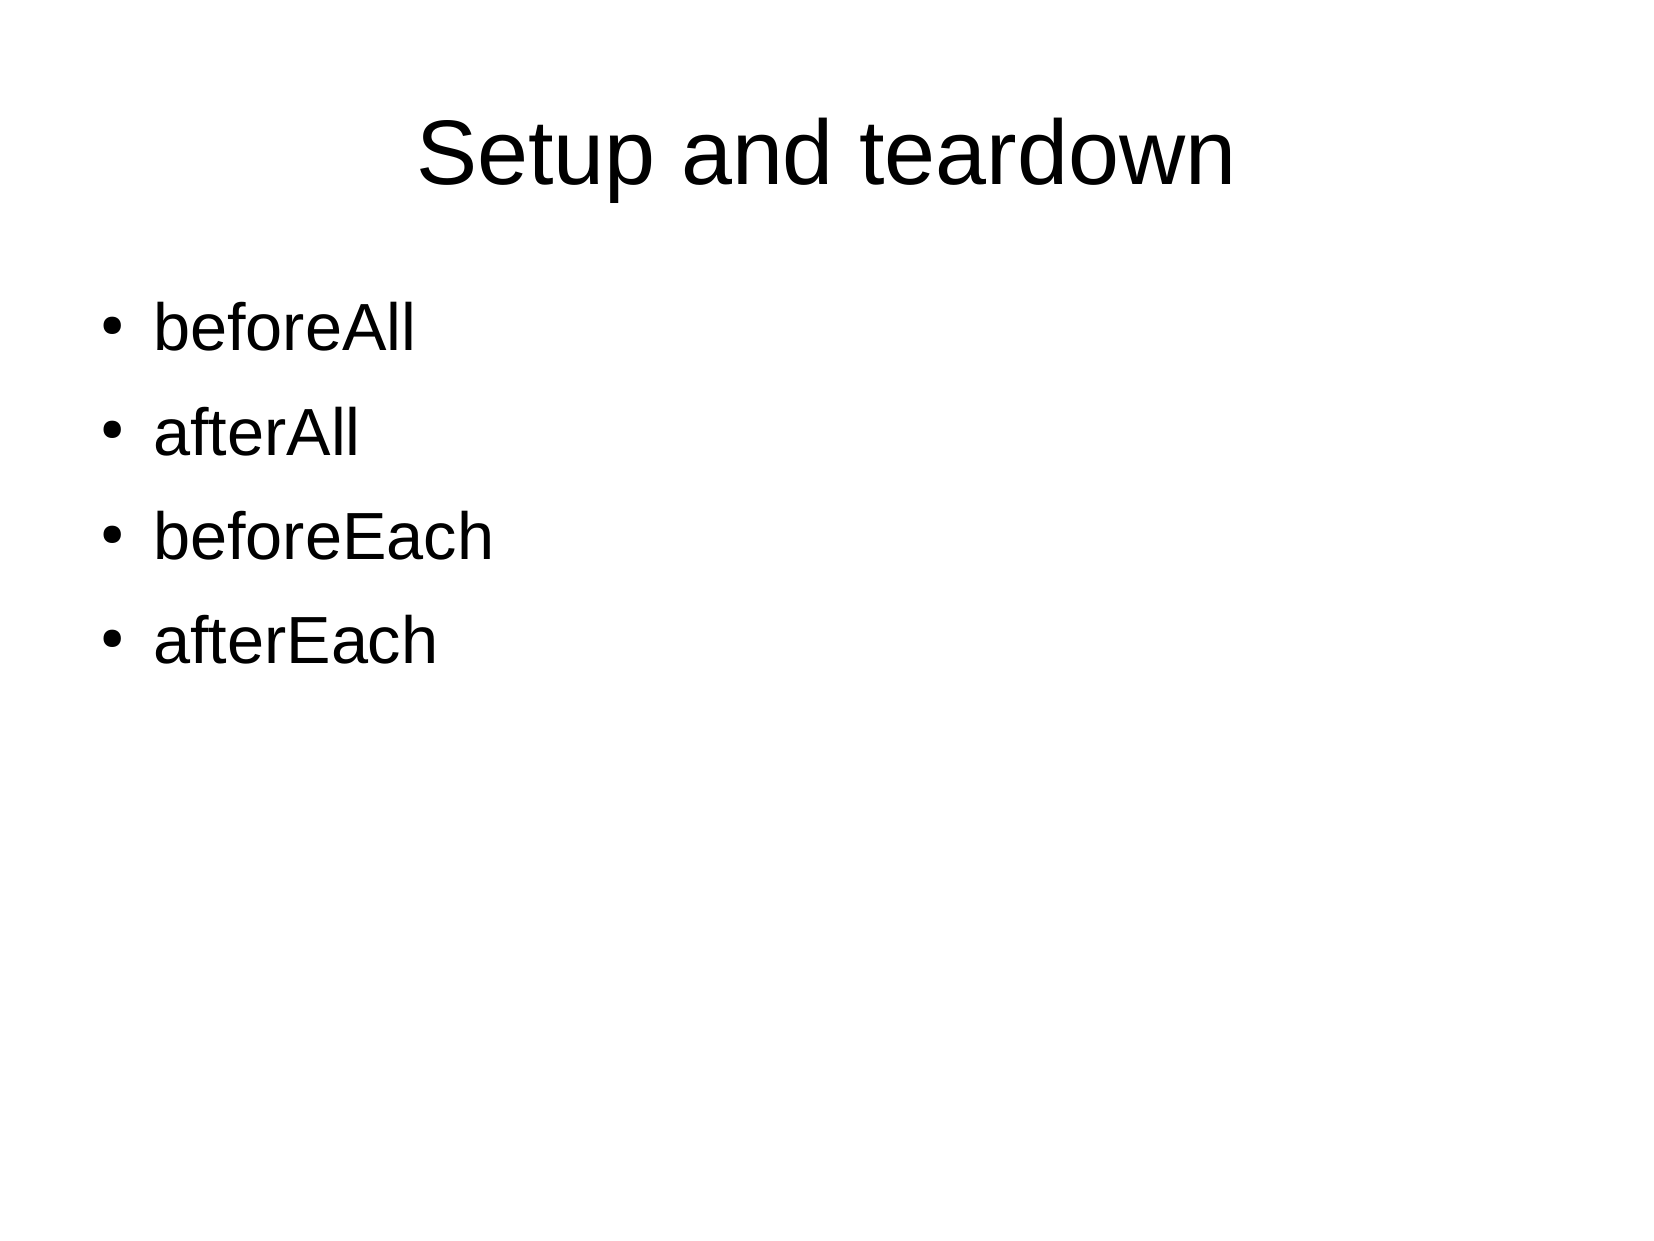

# Setup and teardown
beforeAll
afterAll
beforeEach
afterEach